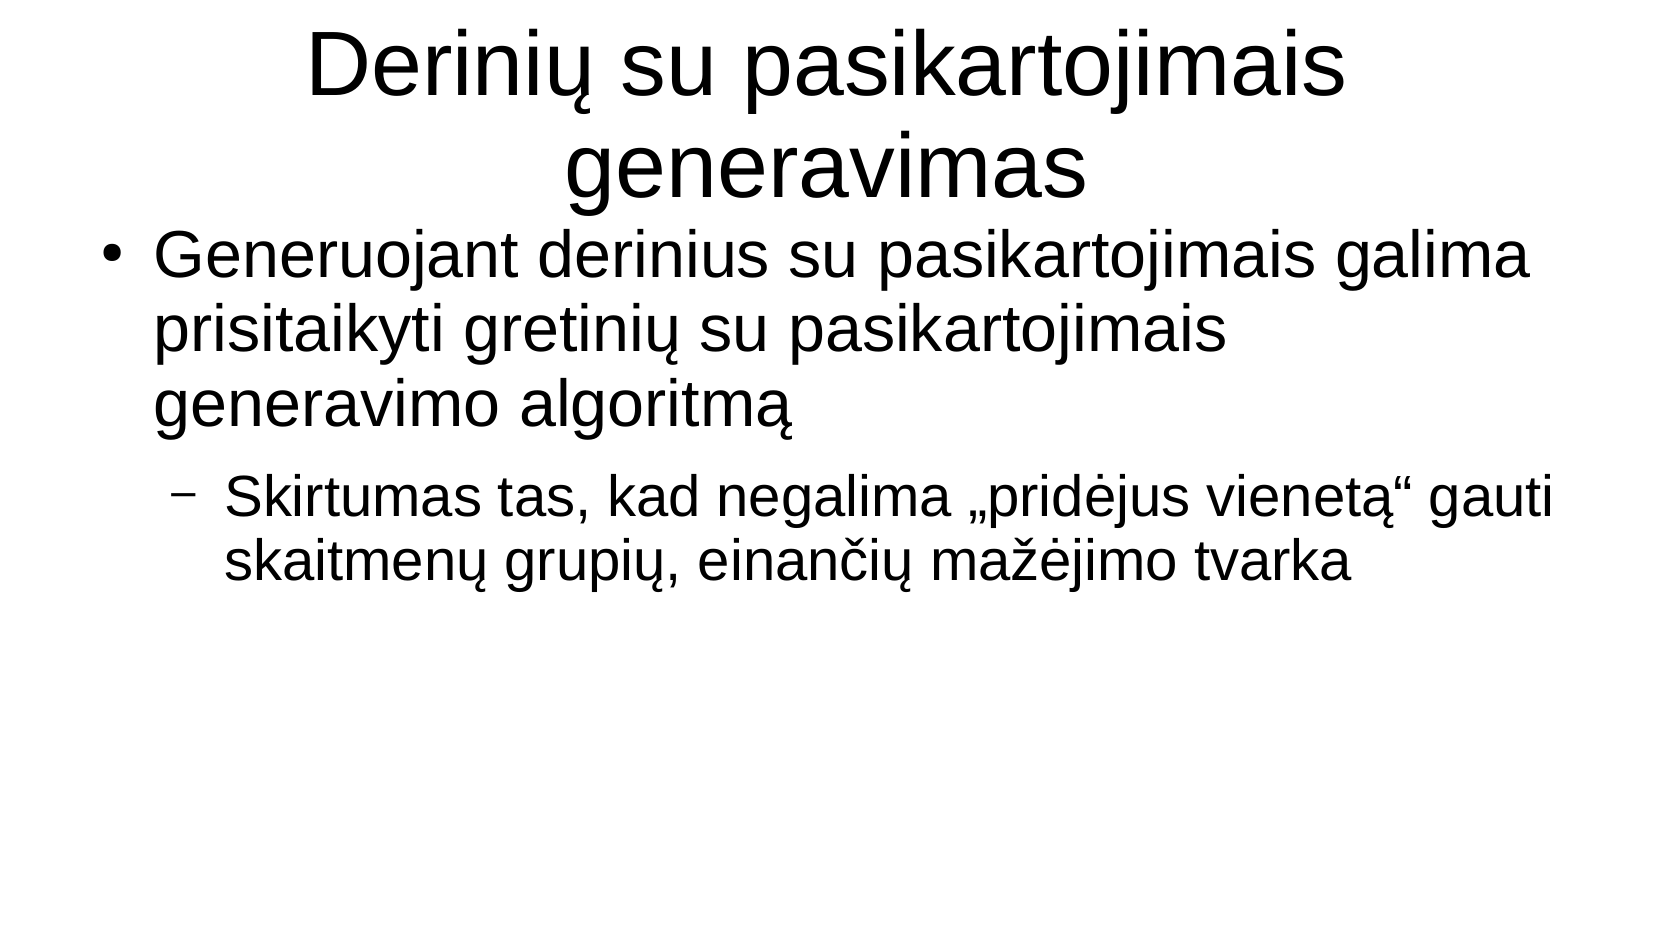

# Derinių su pasikartojimais generavimas
Generuojant derinius su pasikartojimais galima prisitaikyti gretinių su pasikartojimais generavimo algoritmą
Skirtumas tas, kad negalima „pridėjus vienetą“ gauti skaitmenų grupių, einančių mažėjimo tvarka